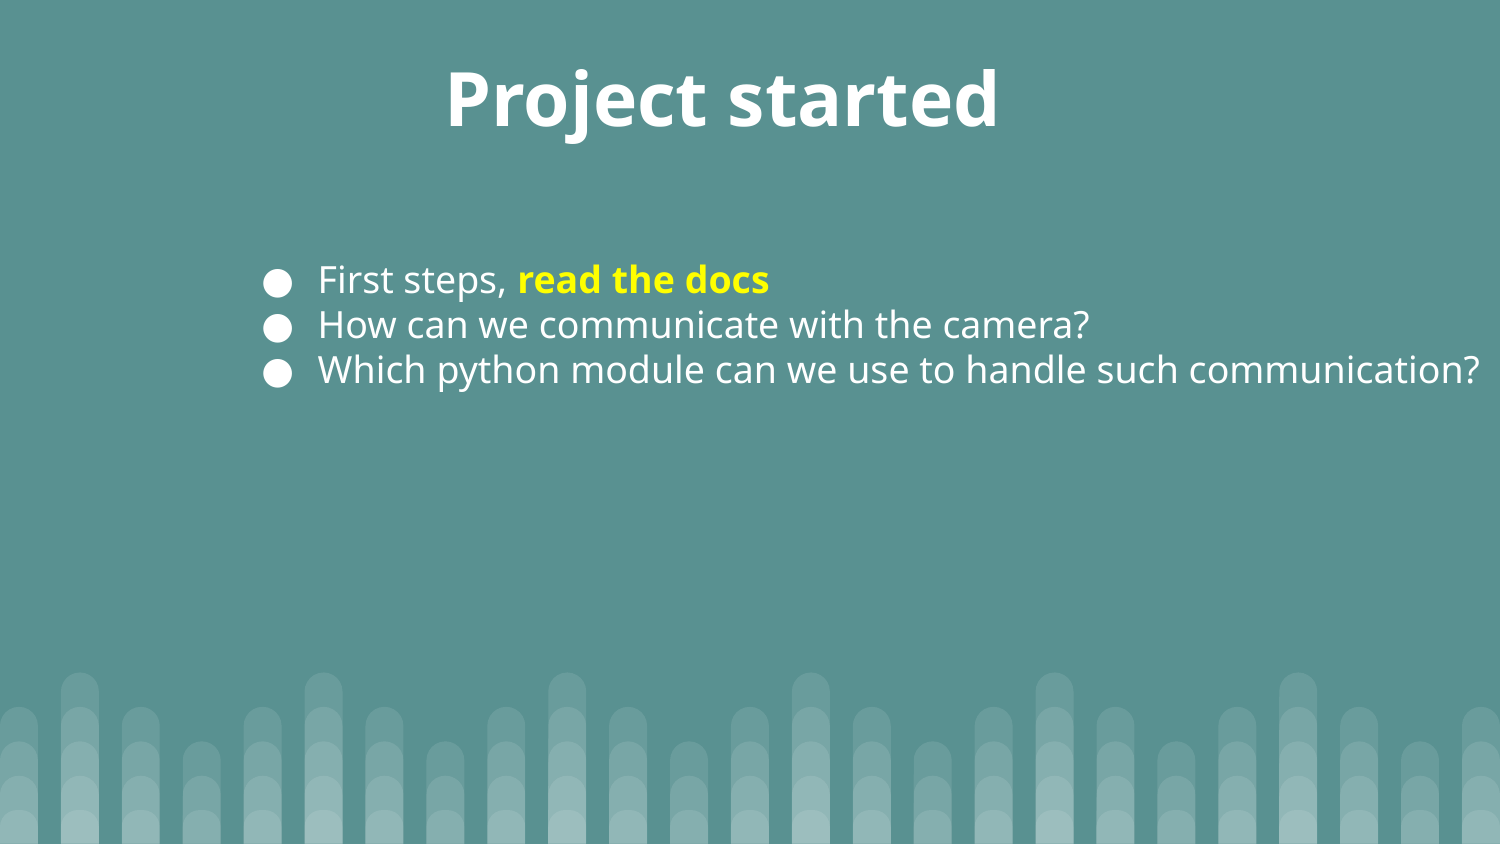

# Project started
First steps, read the docs
How can we communicate with the camera?
Which python module can we use to handle such communication?